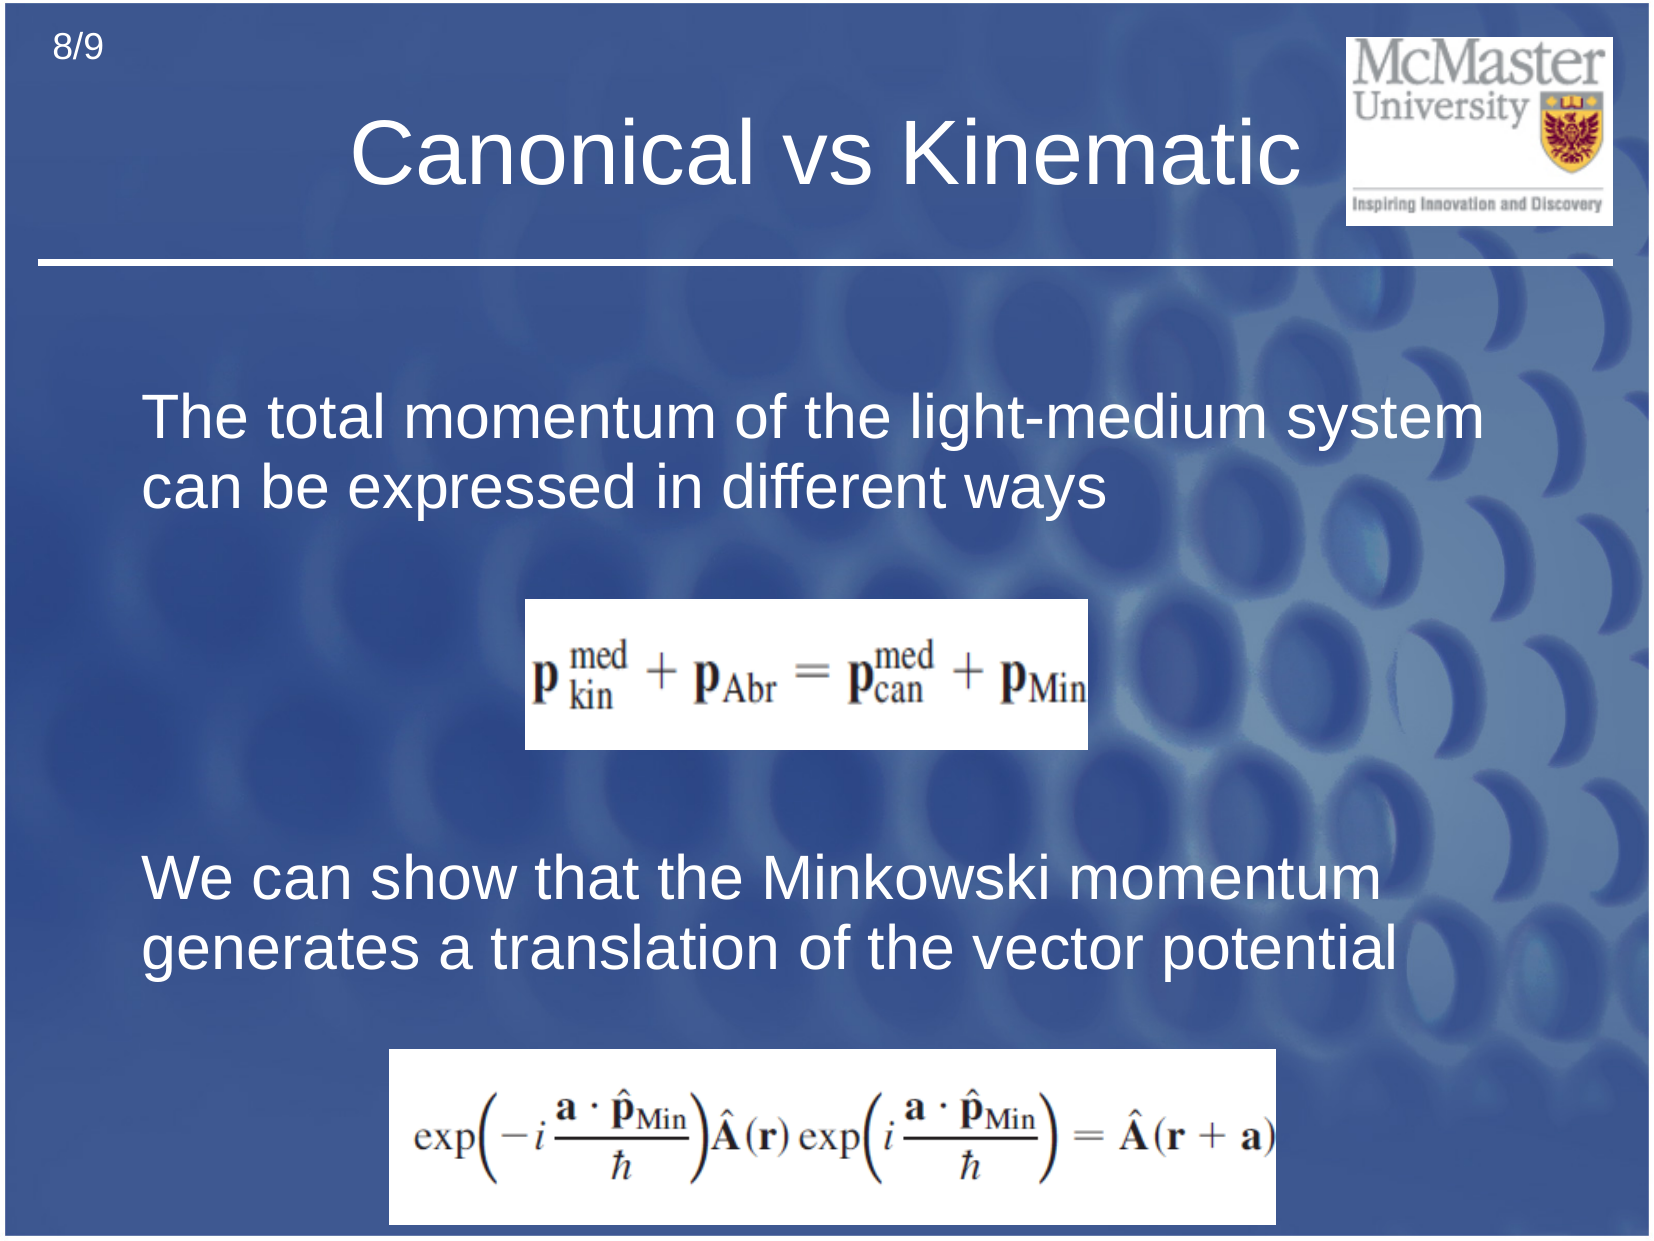

8/9
# Canonical vs Kinematic
The total momentum of the light-medium system can be expressed in different ways
We can show that the Minkowski momentum generates a translation of the vector potential